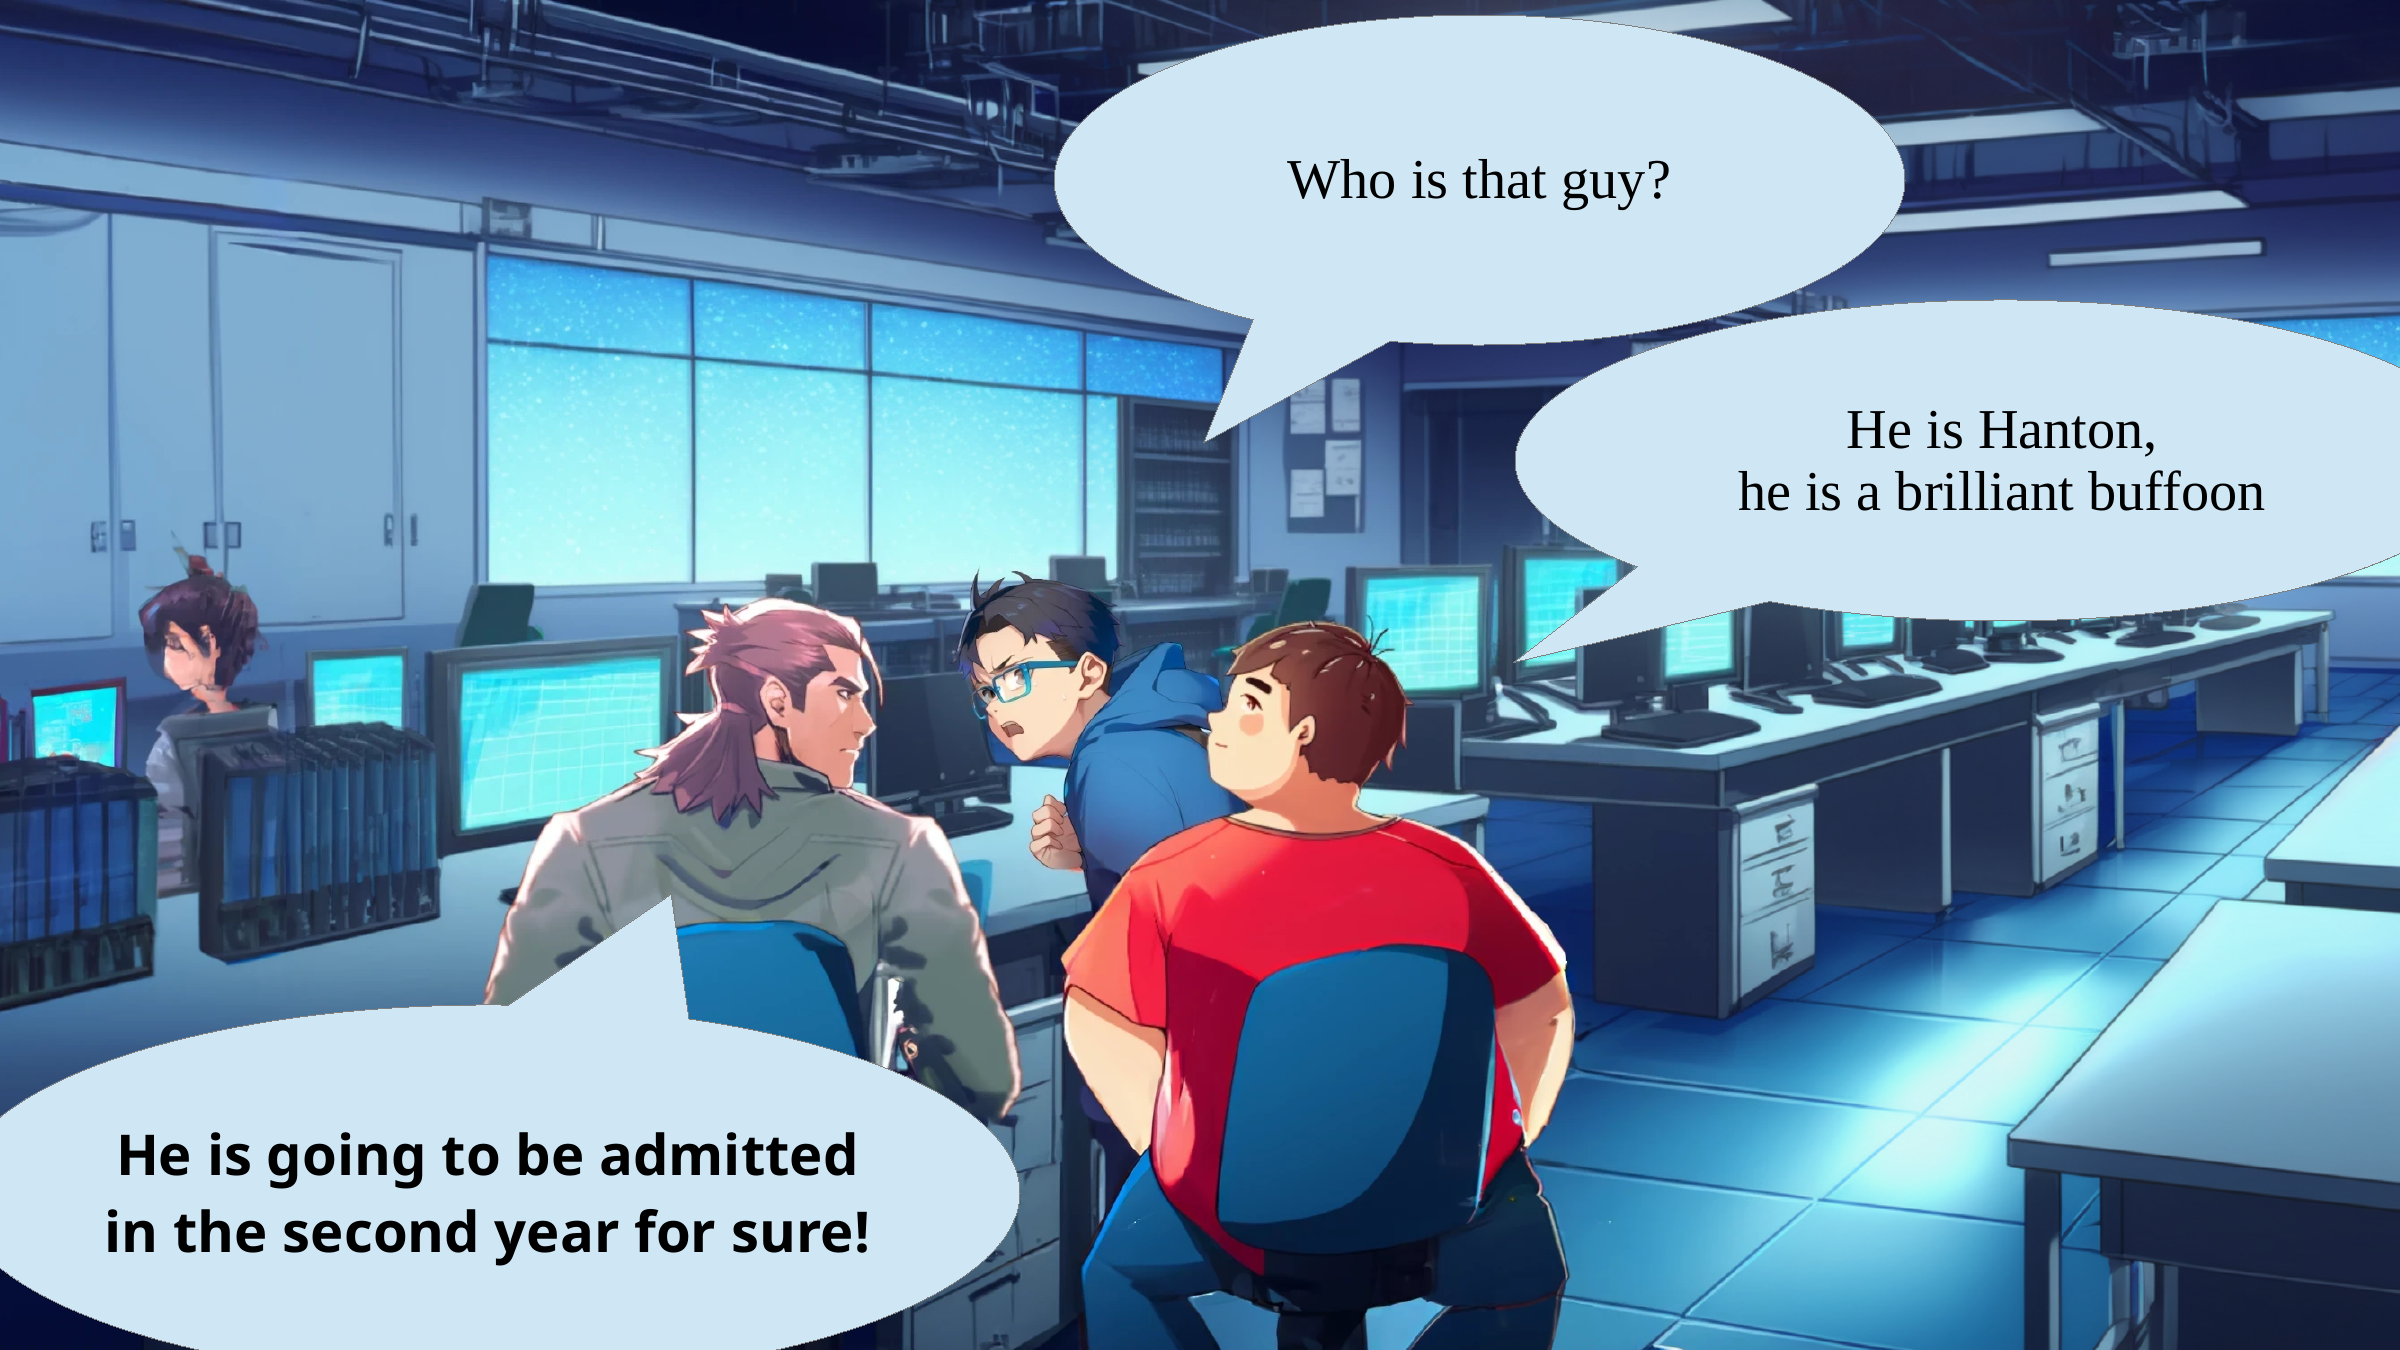

Who is that guy?
He is Hanton,
he is a brilliant buffoon
He is going to be admitted
in the second year for sure!